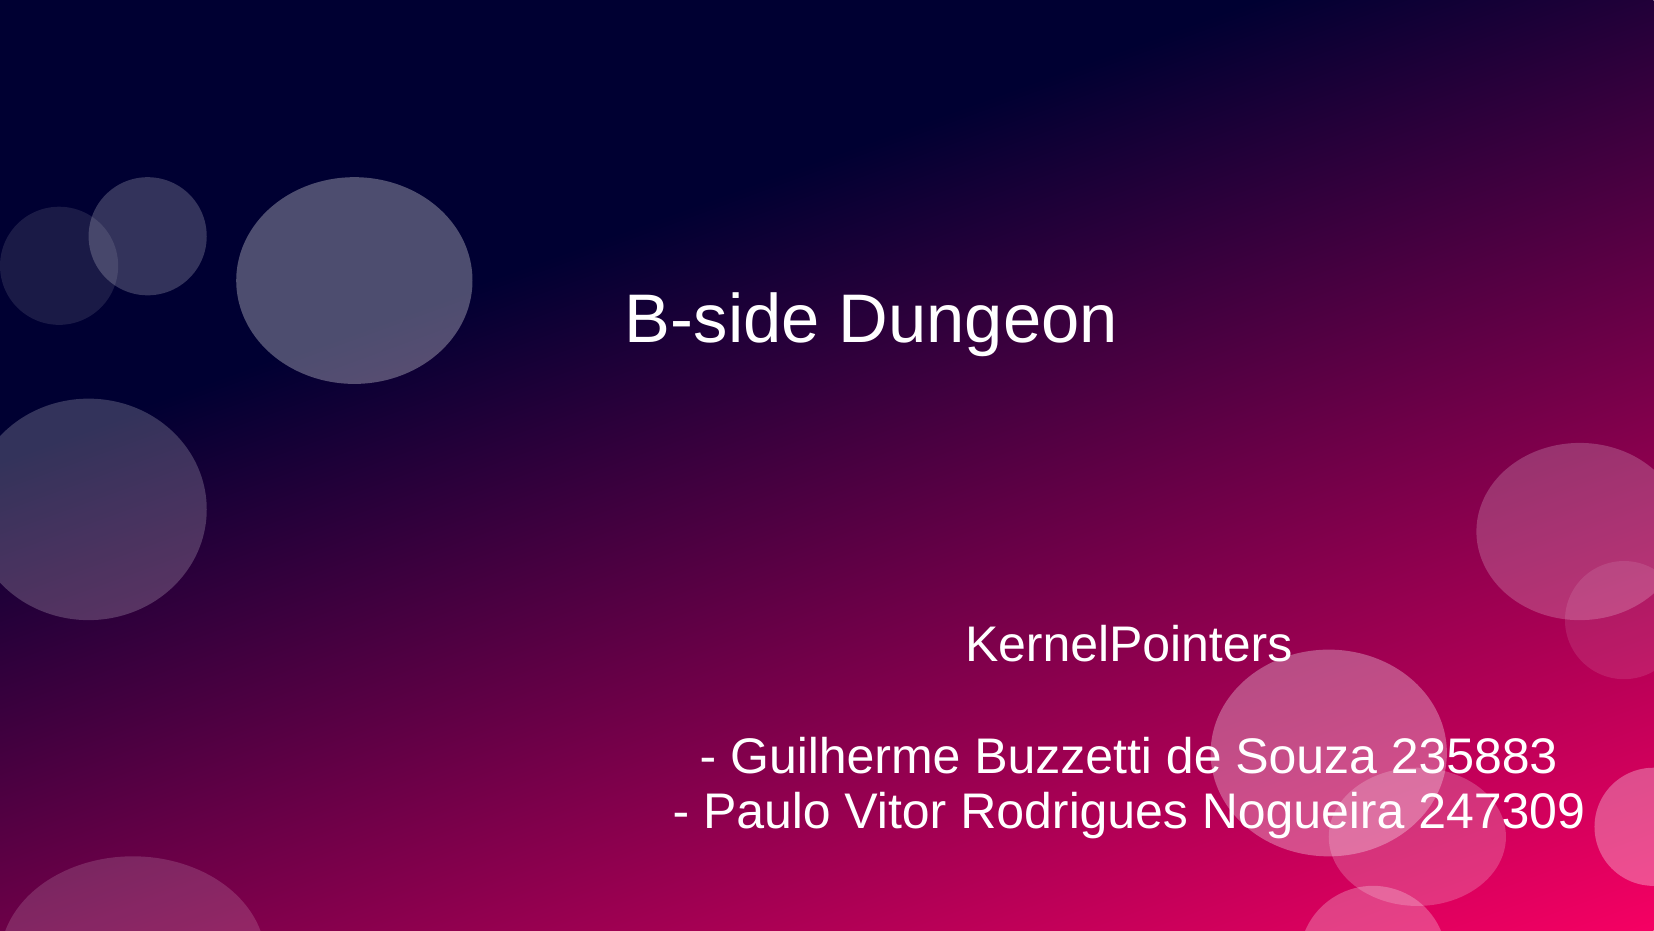

# B-side Dungeon
KernelPointers
- Guilherme Buzzetti de Souza 235883
- Paulo Vitor Rodrigues Nogueira 247309